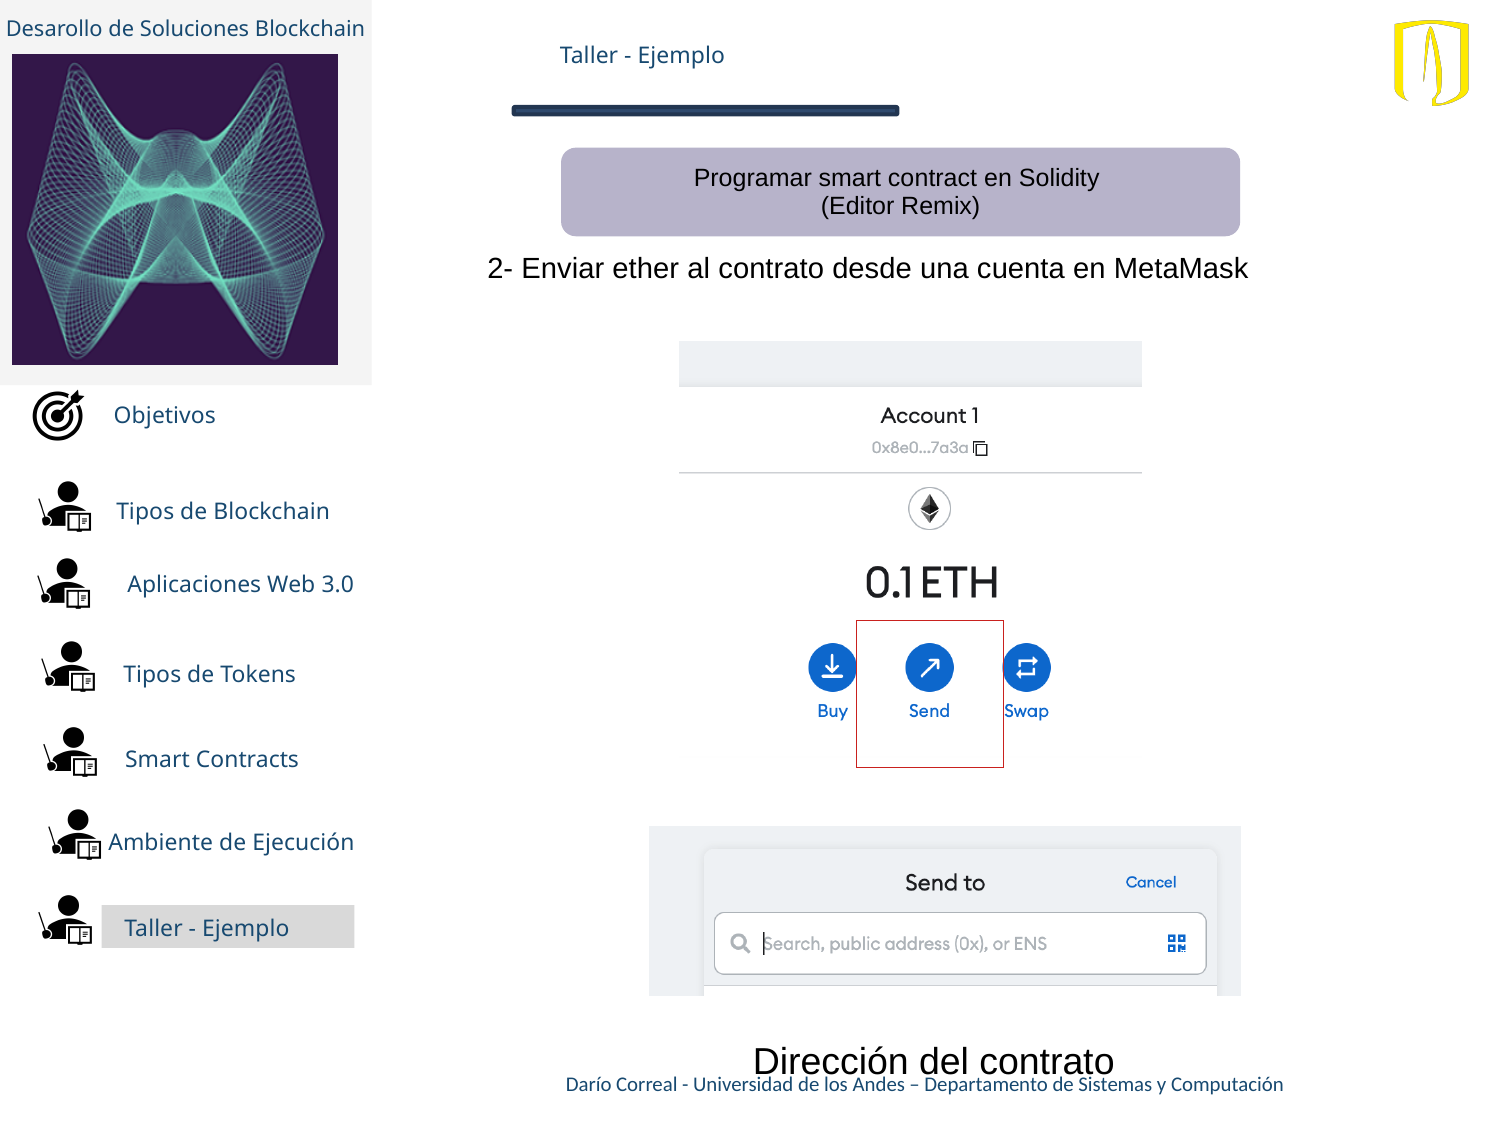

Taller - Ejemplo
2- Enviar ether al contrato desde una cuenta en MetaMask
Programar smart contract en Solidity
(Editor Remix)
Objetivos
Tipos de Blockchain
Aplicaciones Web 3.0
Tipos de Tokens
Smart Contracts
 Ambiente de Ejecución
Taller - Ejemplo
Dirección del contrato
Darío Correal - Universidad de los Andes – Departamento de Sistemas y Computación